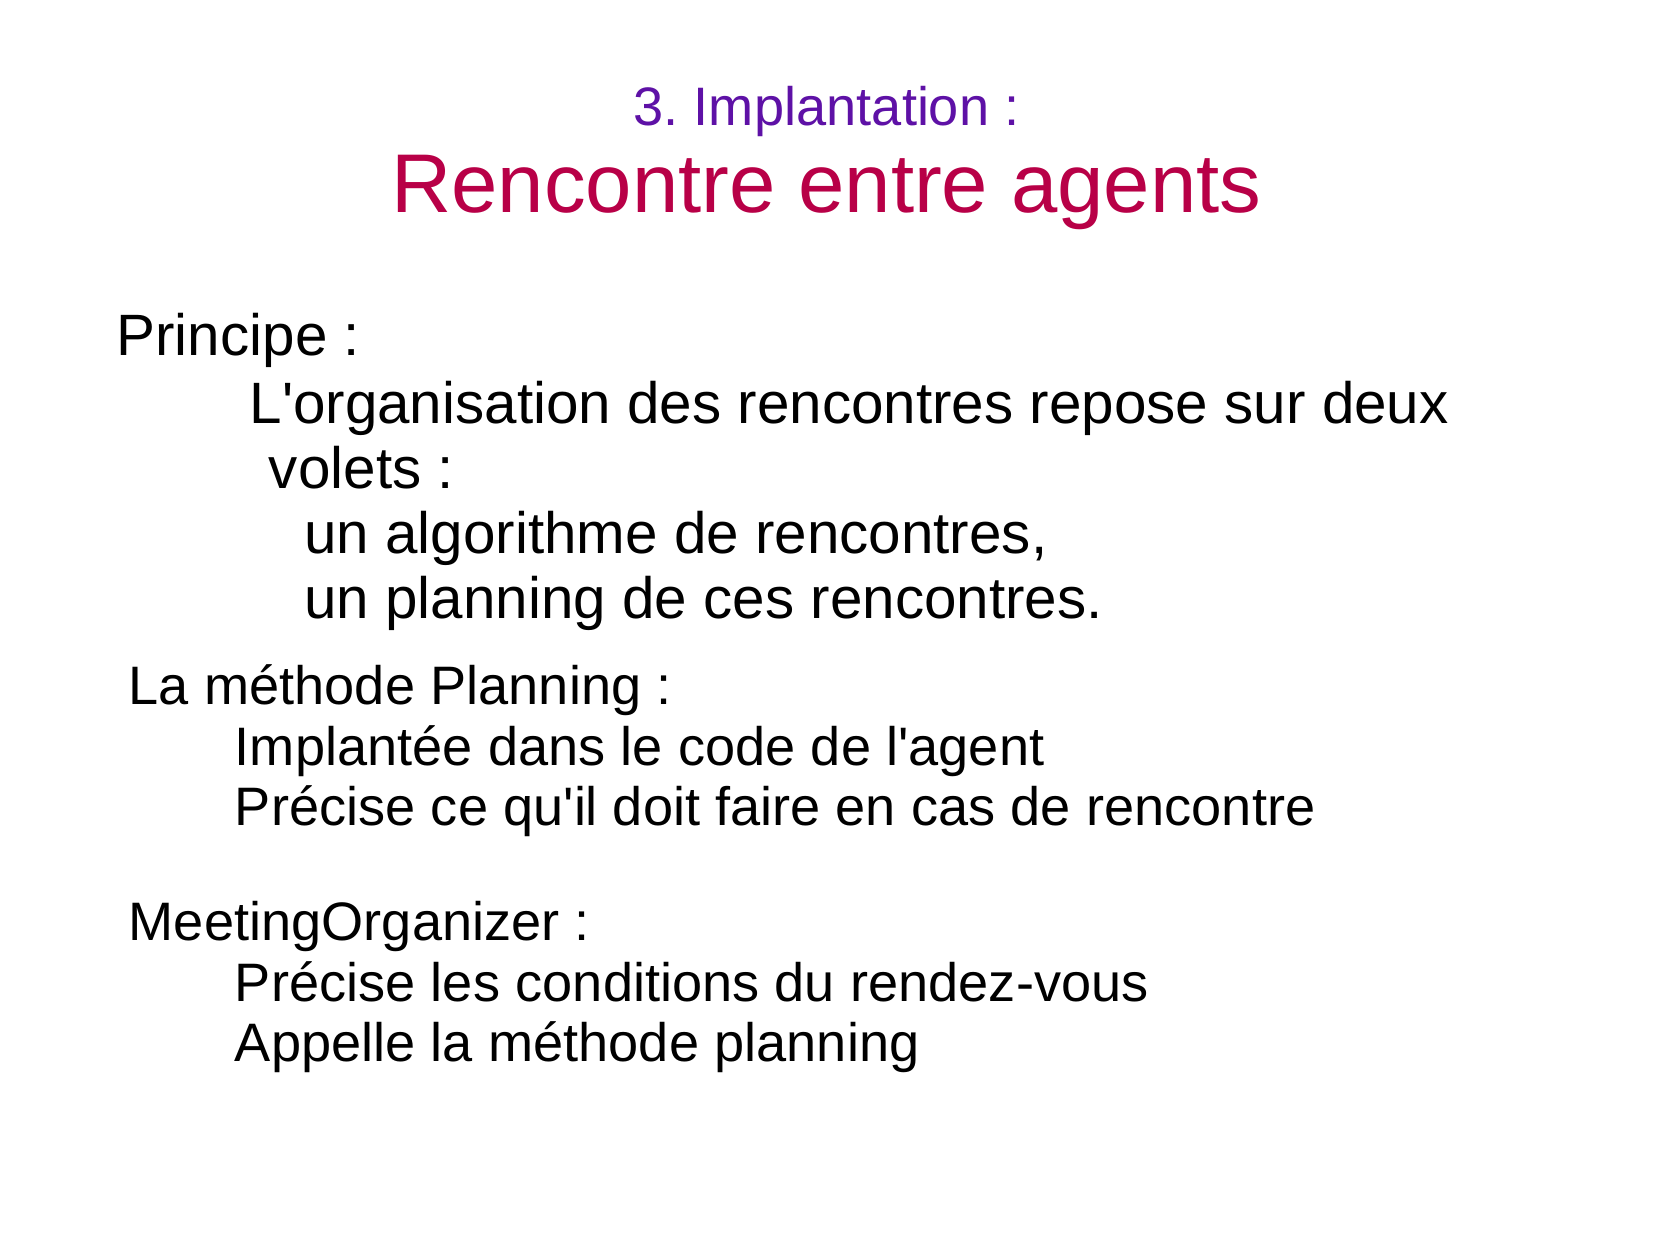

# 3. Implantation : Rencontre entre agents
Principe :
 L'organisation des rencontres repose sur deux
volets :
un algorithme de rencontres,
un planning de ces rencontres.
La méthode Planning :
Implantée dans le code de l'agent
Précise ce qu'il doit faire en cas de rencontre
MeetingOrganizer :
Précise les conditions du rendez-vous
Appelle la méthode planning